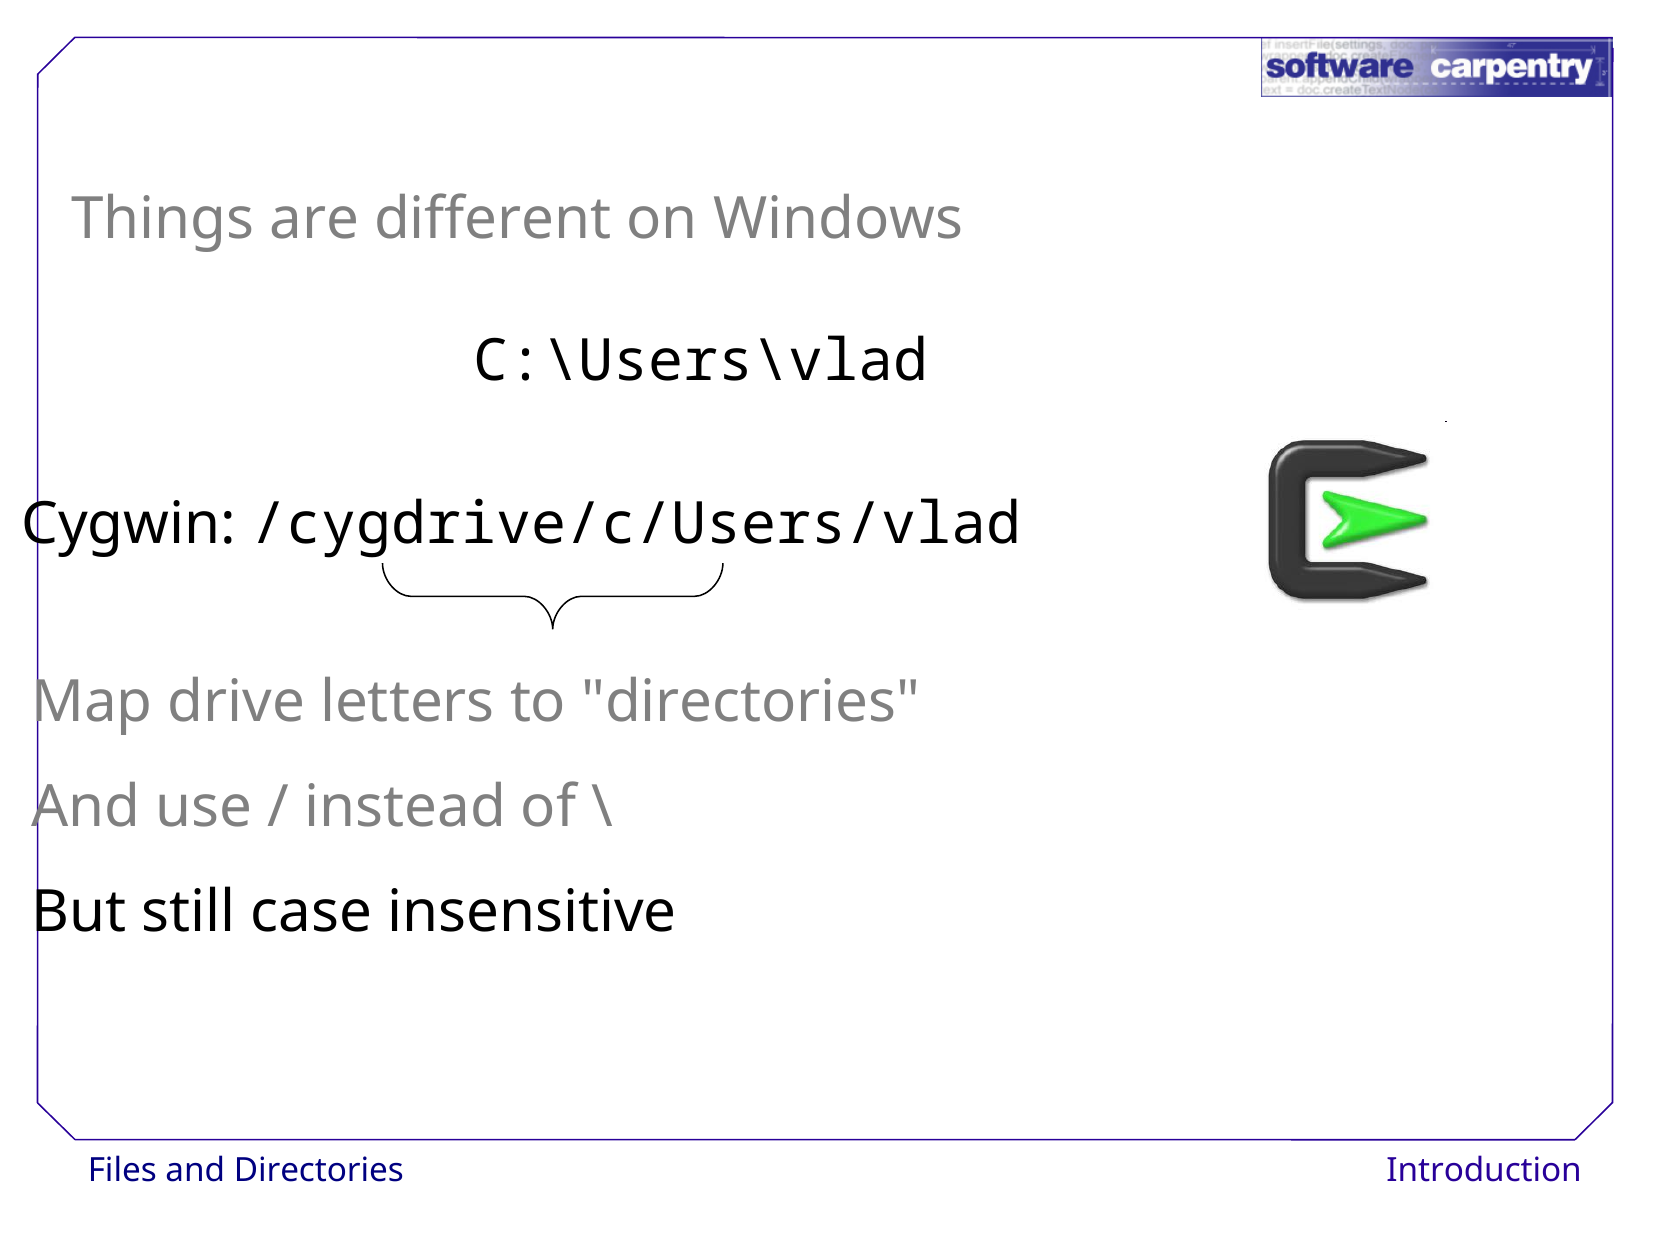

Things are different on Windows
C:\Users\vlad
Cygwin: /cygdrive/c/Users/vlad
Map drive letters to "directories"
And use / instead of \
But still case insensitive